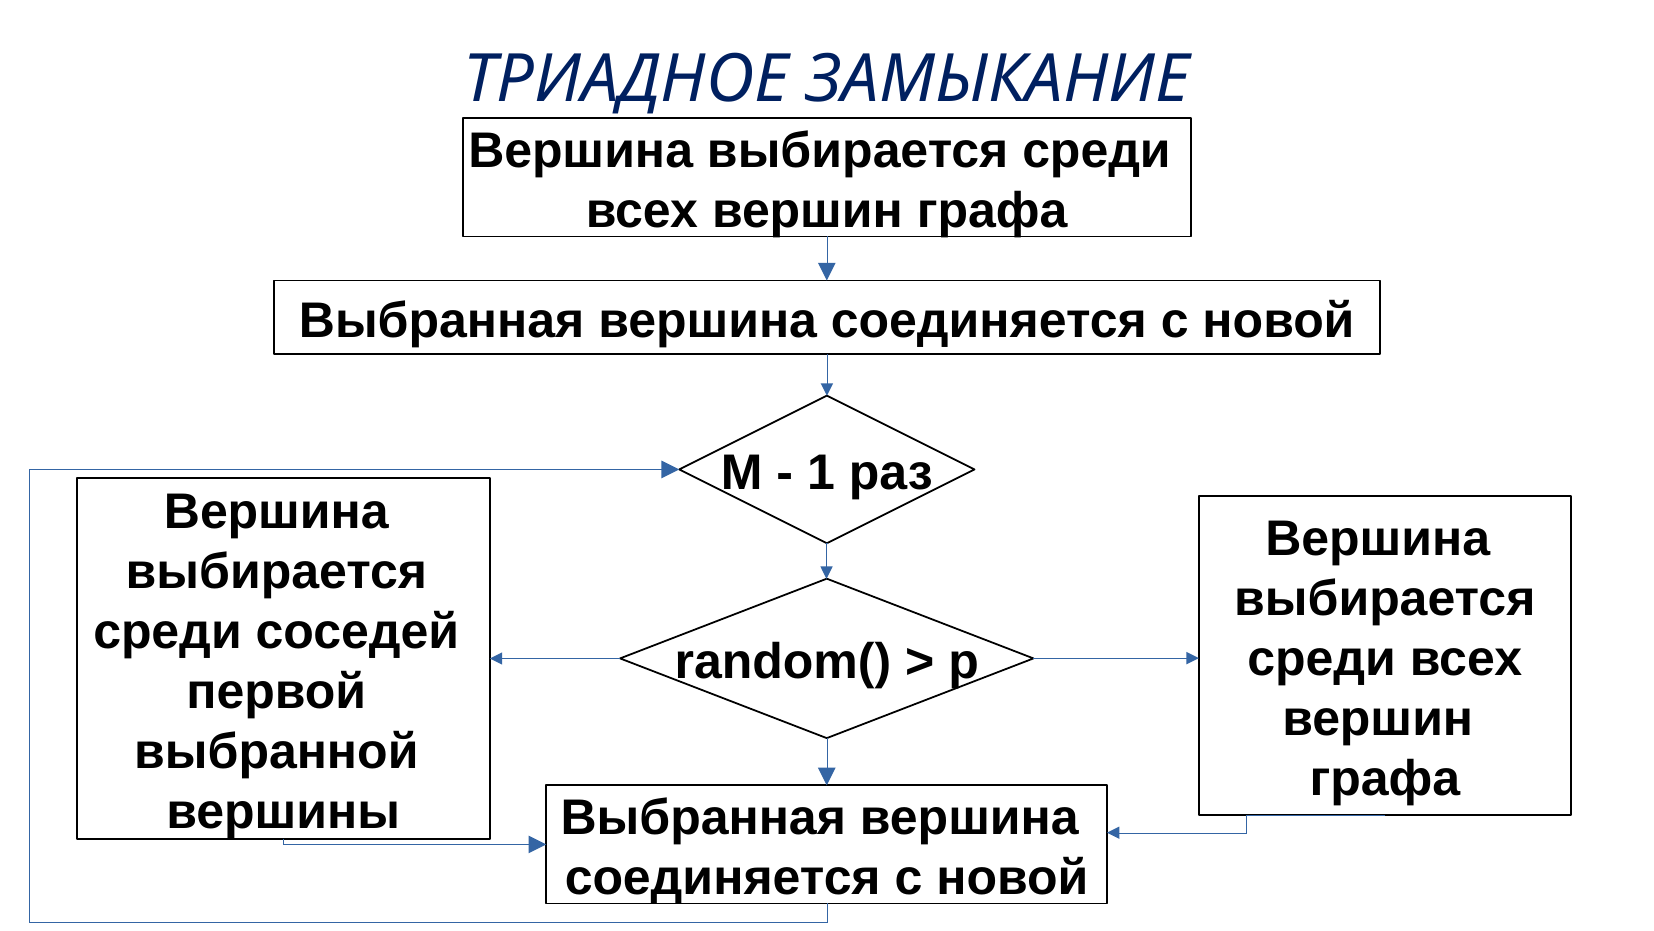

# ТРИАДНОЕ ЗАМЫКАНИЕ
Вершина выбирается среди
всех вершин графа
Выбранная вершина соединяется с новой
M - 1 раз
Вершина
выбирается
среди соседей
первой
выбранной
вершины
Вершина
выбирается
 среди всех
вершин
графа
random() > p
Выбранная вершина
соединяется с новой